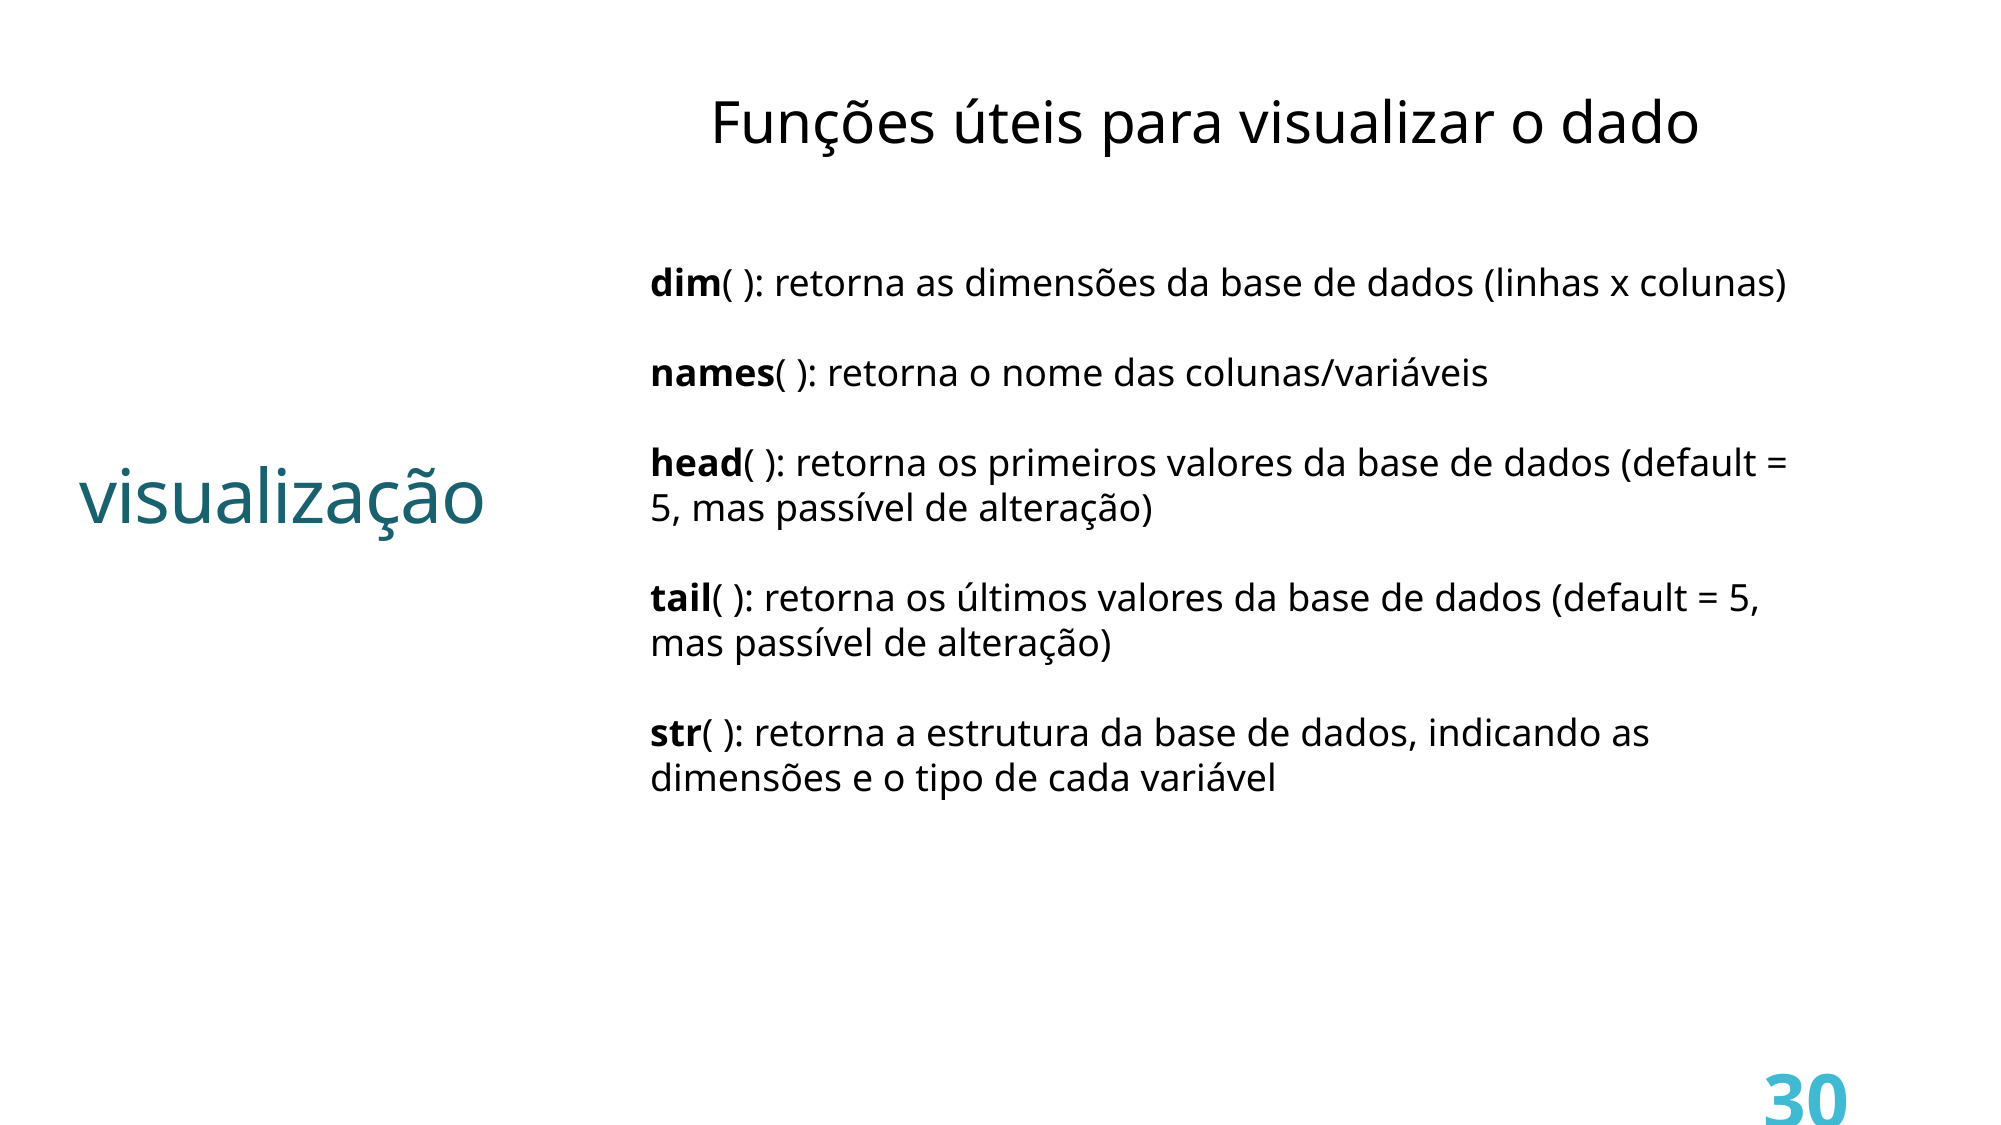

Funções úteis para visualizar o dado
# visualização estrutura do dado
dim( ): retorna as dimensões da base de dados (linhas x colunas)
names( ): retorna o nome das colunas/variáveis
head( ): retorna os primeiros valores da base de dados (default = 5, mas passível de alteração)
tail( ): retorna os últimos valores da base de dados (default = 5, mas passível de alteração)
str( ): retorna a estrutura da base de dados, indicando as dimensões e o tipo de cada variável